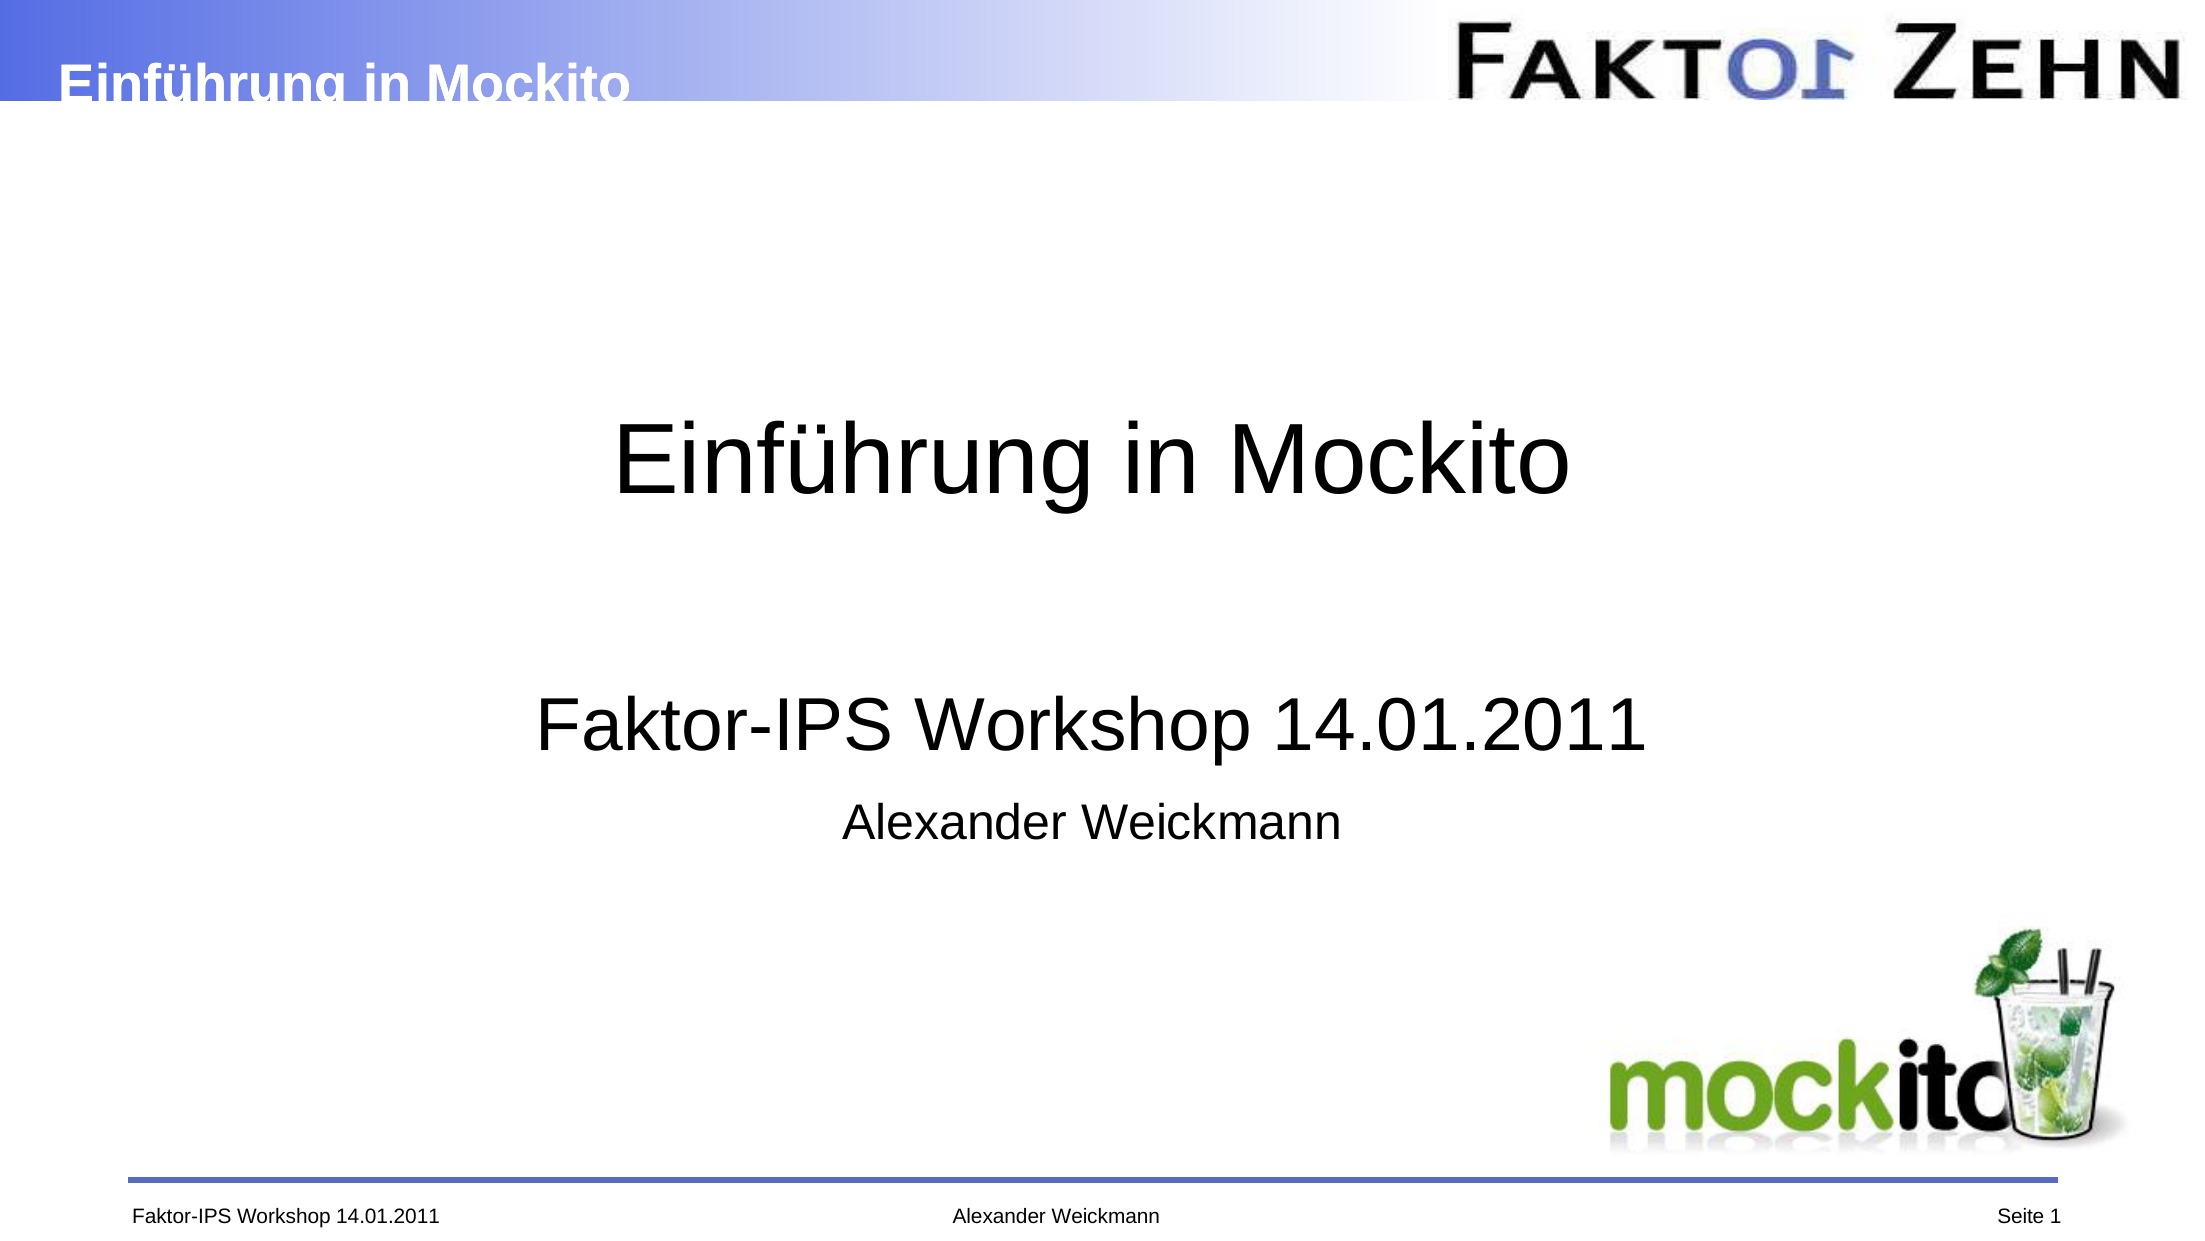

Einführung in Mockito
Einführung in Mockito
Faktor-IPS Workshop 14.01.2011
Alexander Weickmann